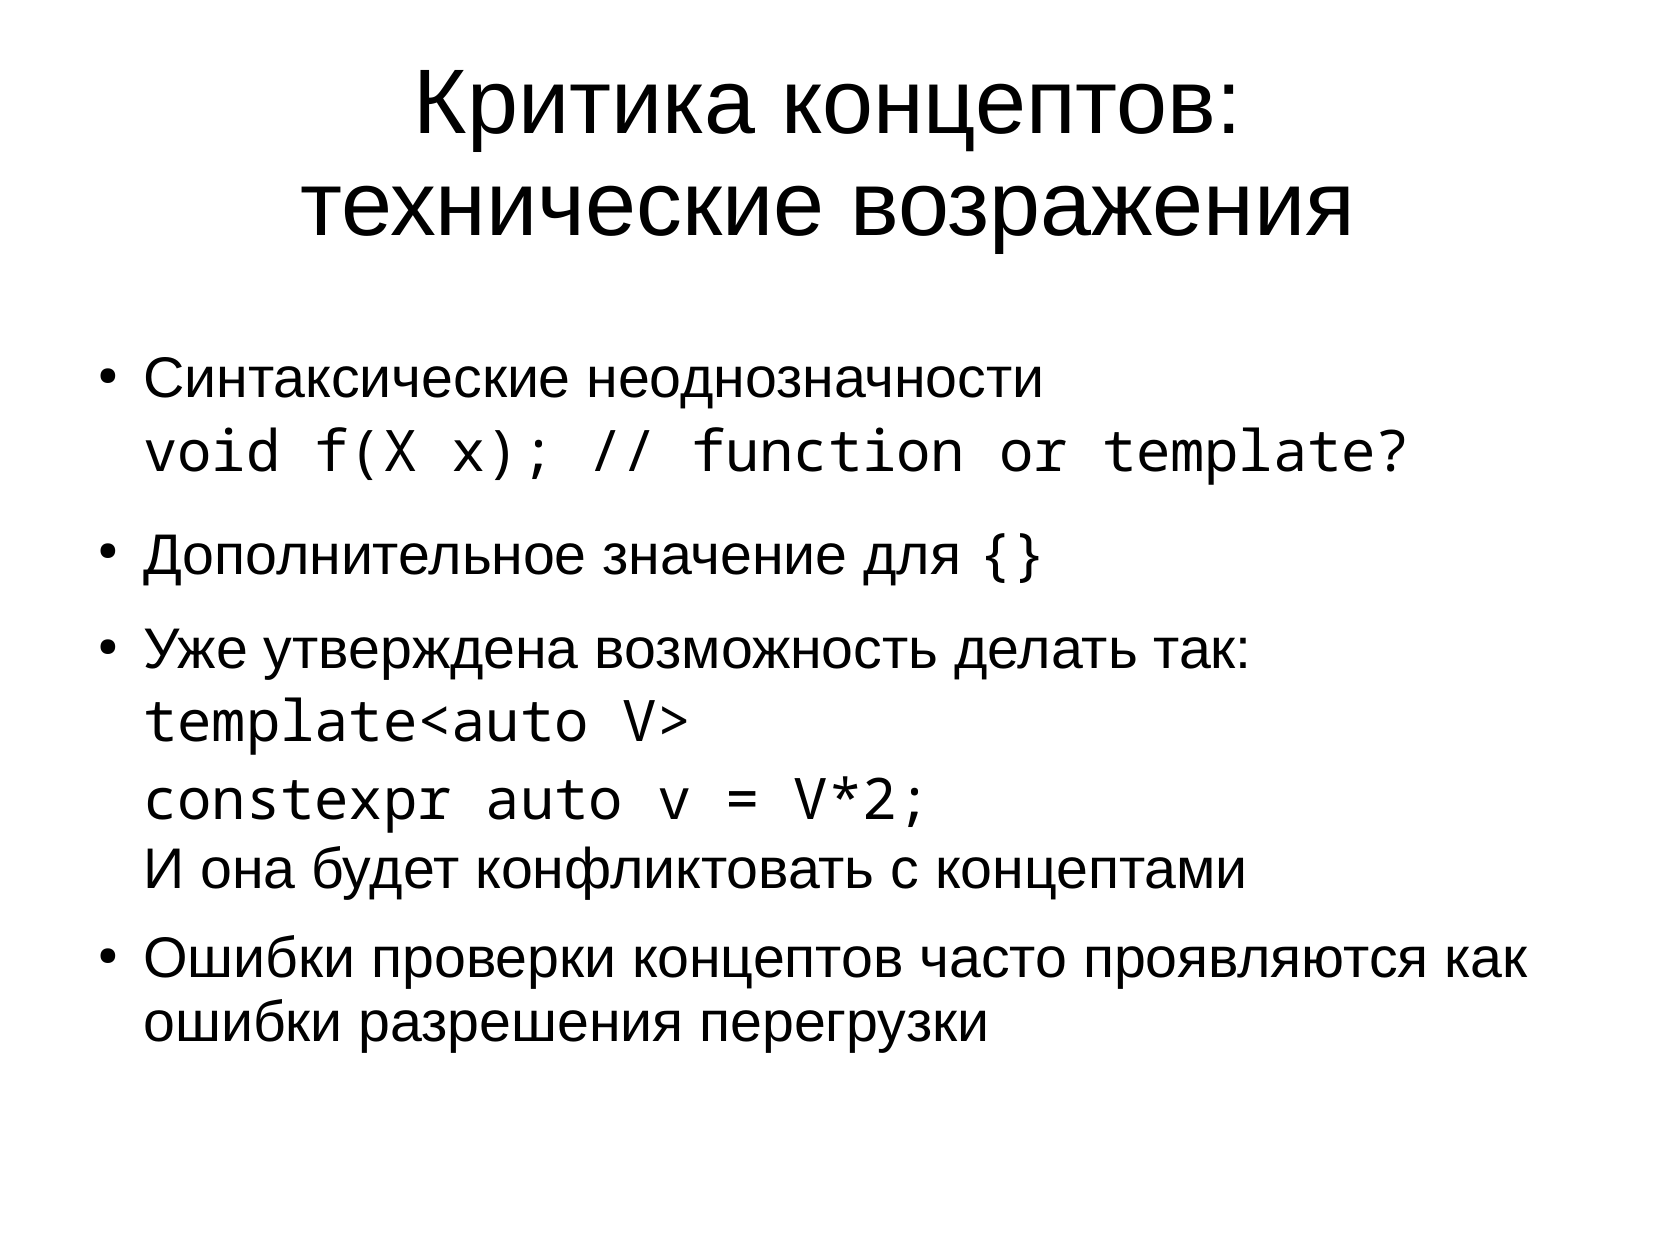

# Критика концептов: технические возражения
Синтаксические неоднозначности
void f(X x); // function or template?
Дополнительное значение для {}
Уже утверждена возможность делать так:
template<auto V>
constexpr auto v = V*2;
И она будет конфликтовать с концептами
Ошибки проверки концептов часто проявляются как ошибки разрешения перегрузки